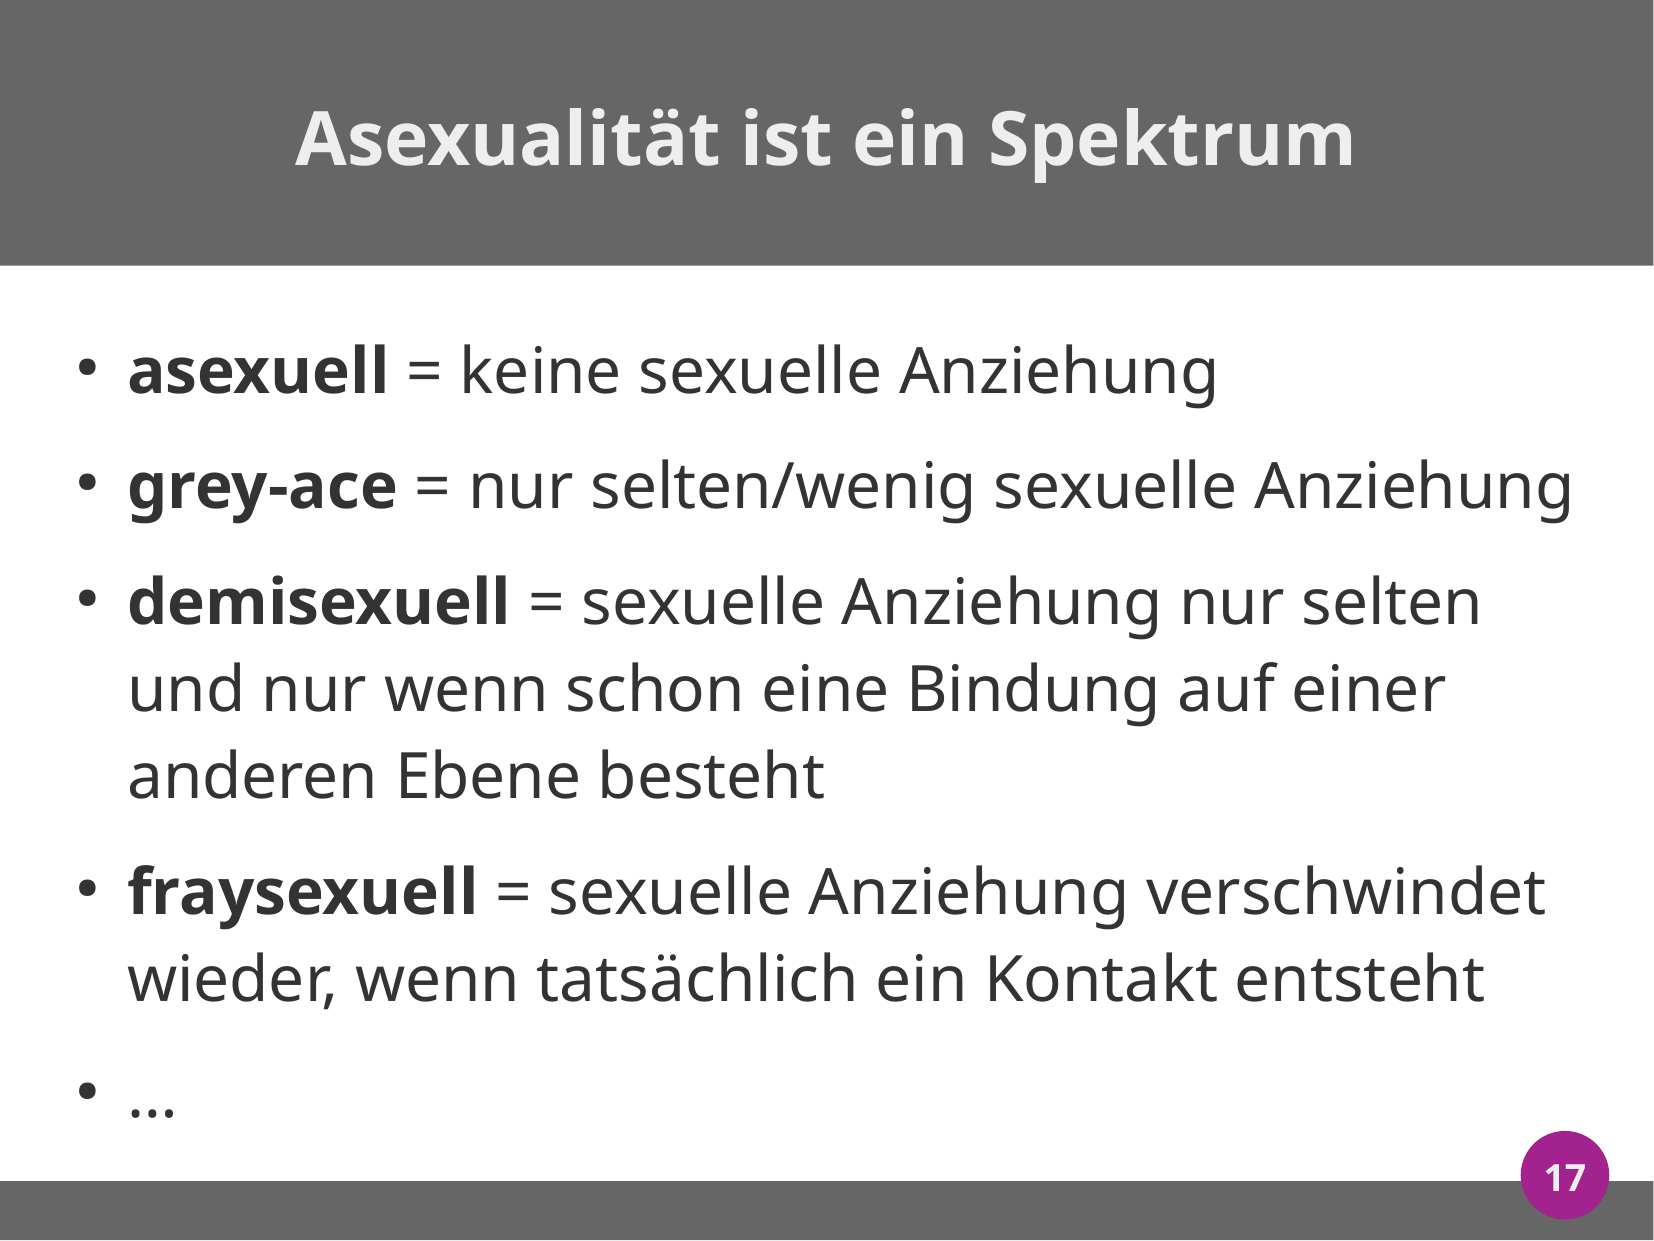

# Asexualität ist ein Spektrum
asexuell = keine sexuelle Anziehung
grey-ace = nur selten/wenig sexuelle Anziehung
demisexuell = sexuelle Anziehung nur selten und nur wenn schon eine Bindung auf einer anderen Ebene besteht
fraysexuell = sexuelle Anziehung verschwindet wieder, wenn tatsächlich ein Kontakt entsteht
…
17